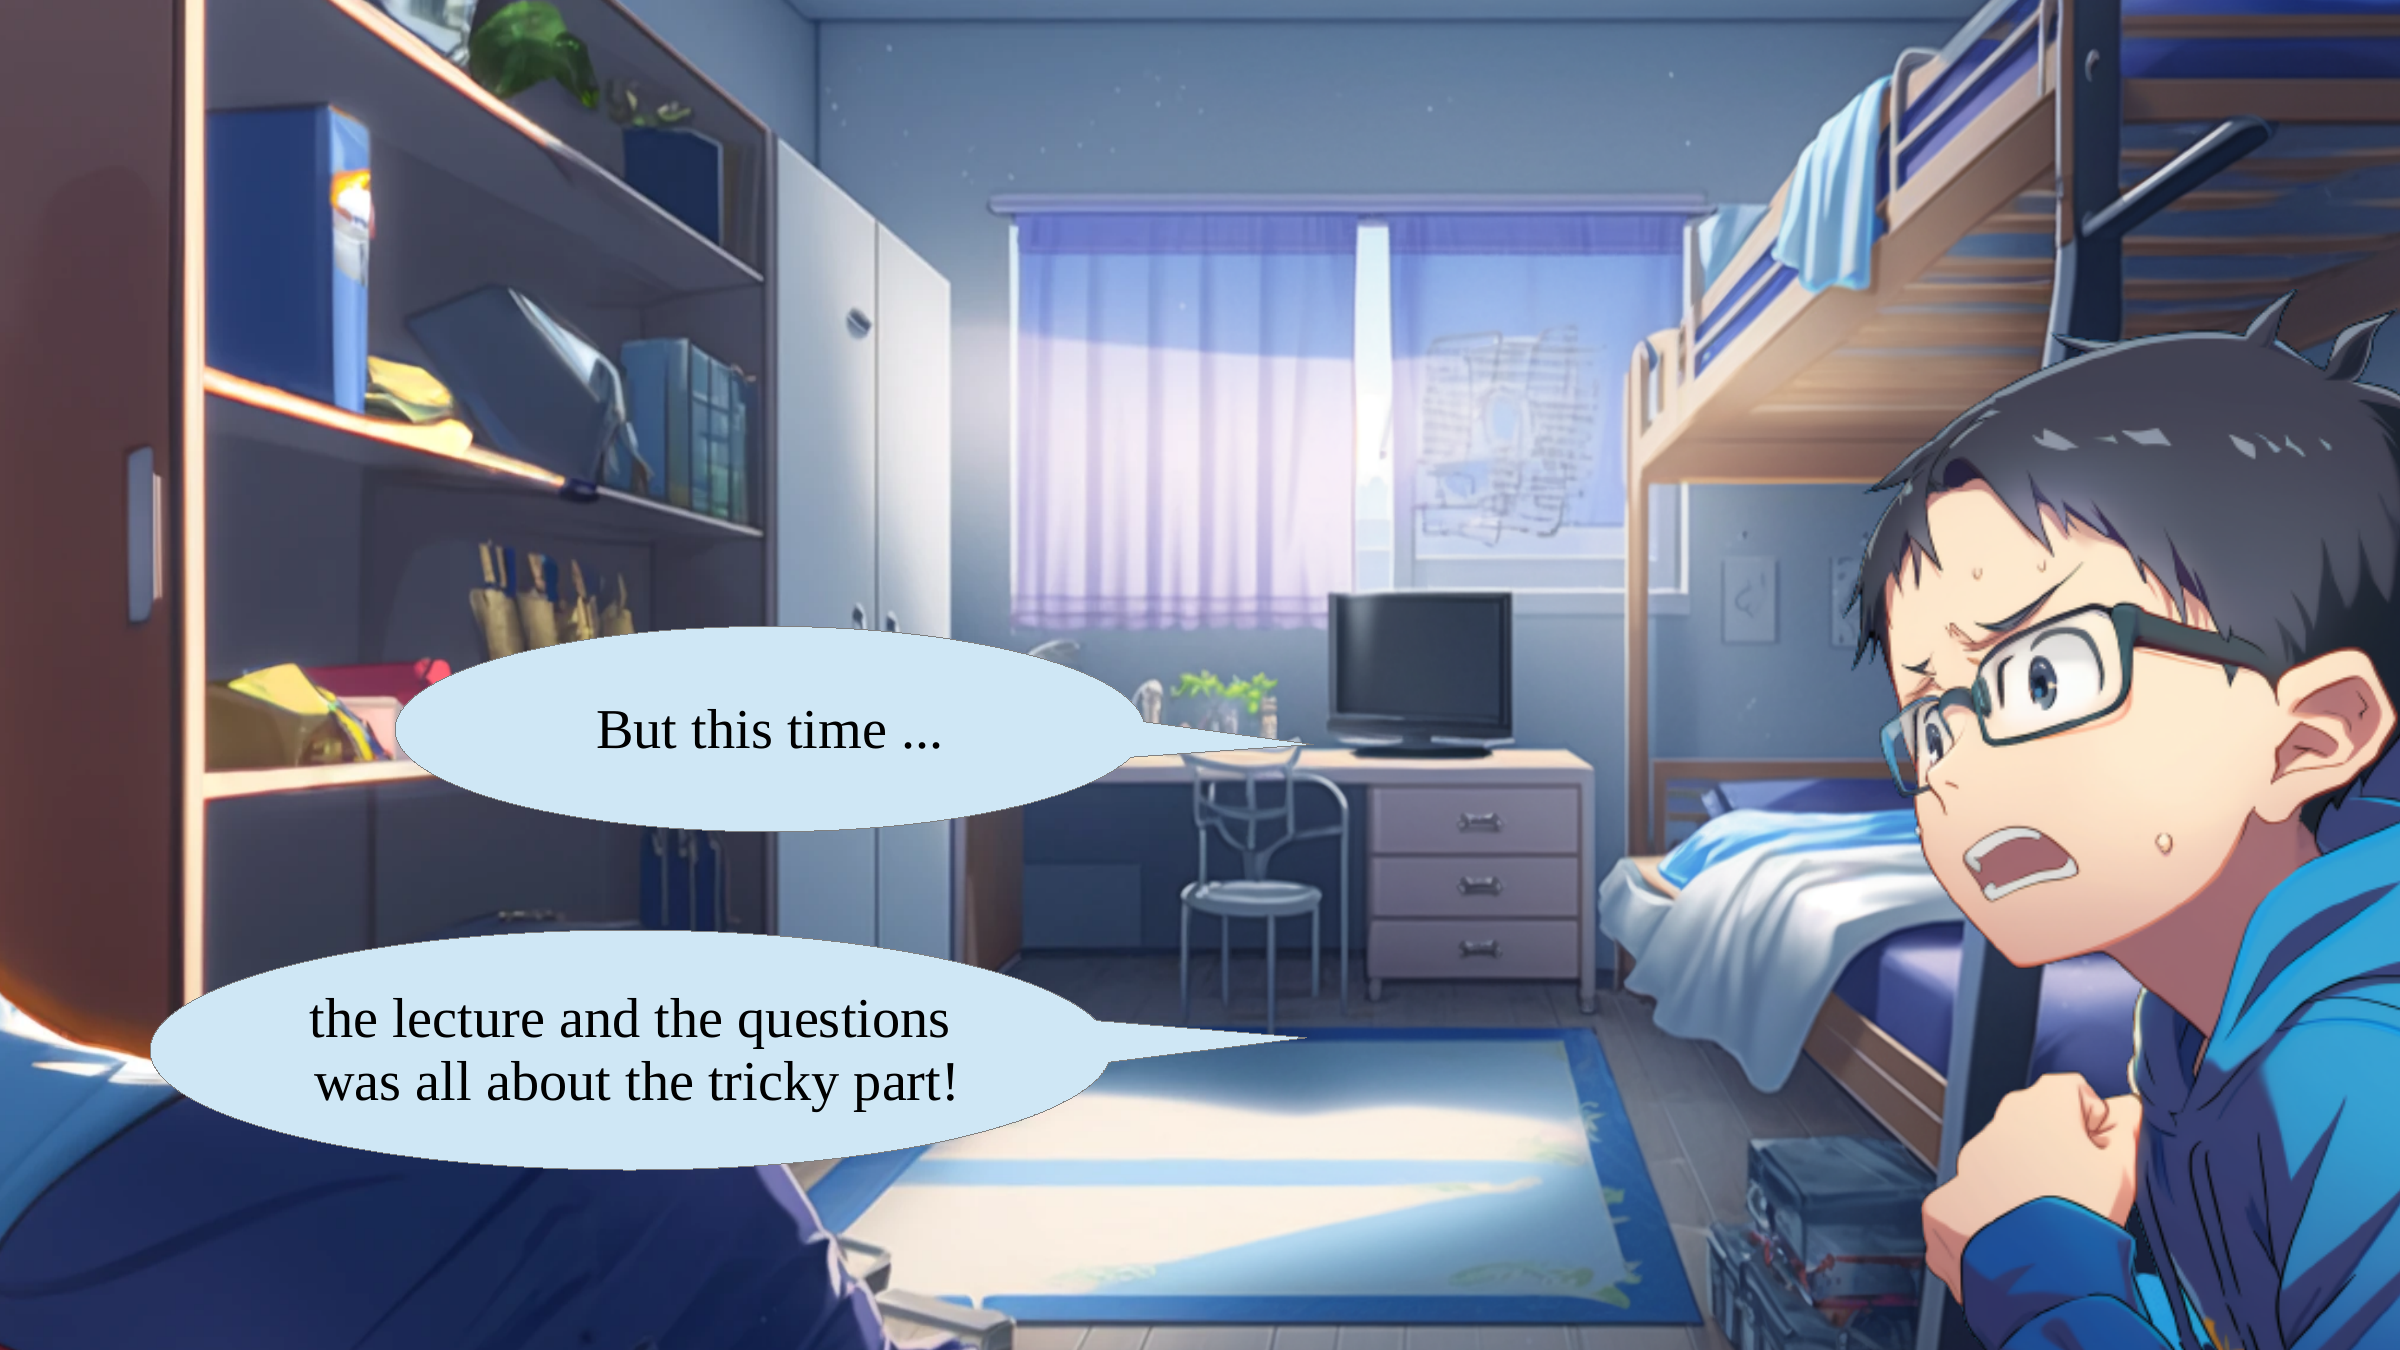

But this time ...
the lecture and the questions
 was all about the tricky part!